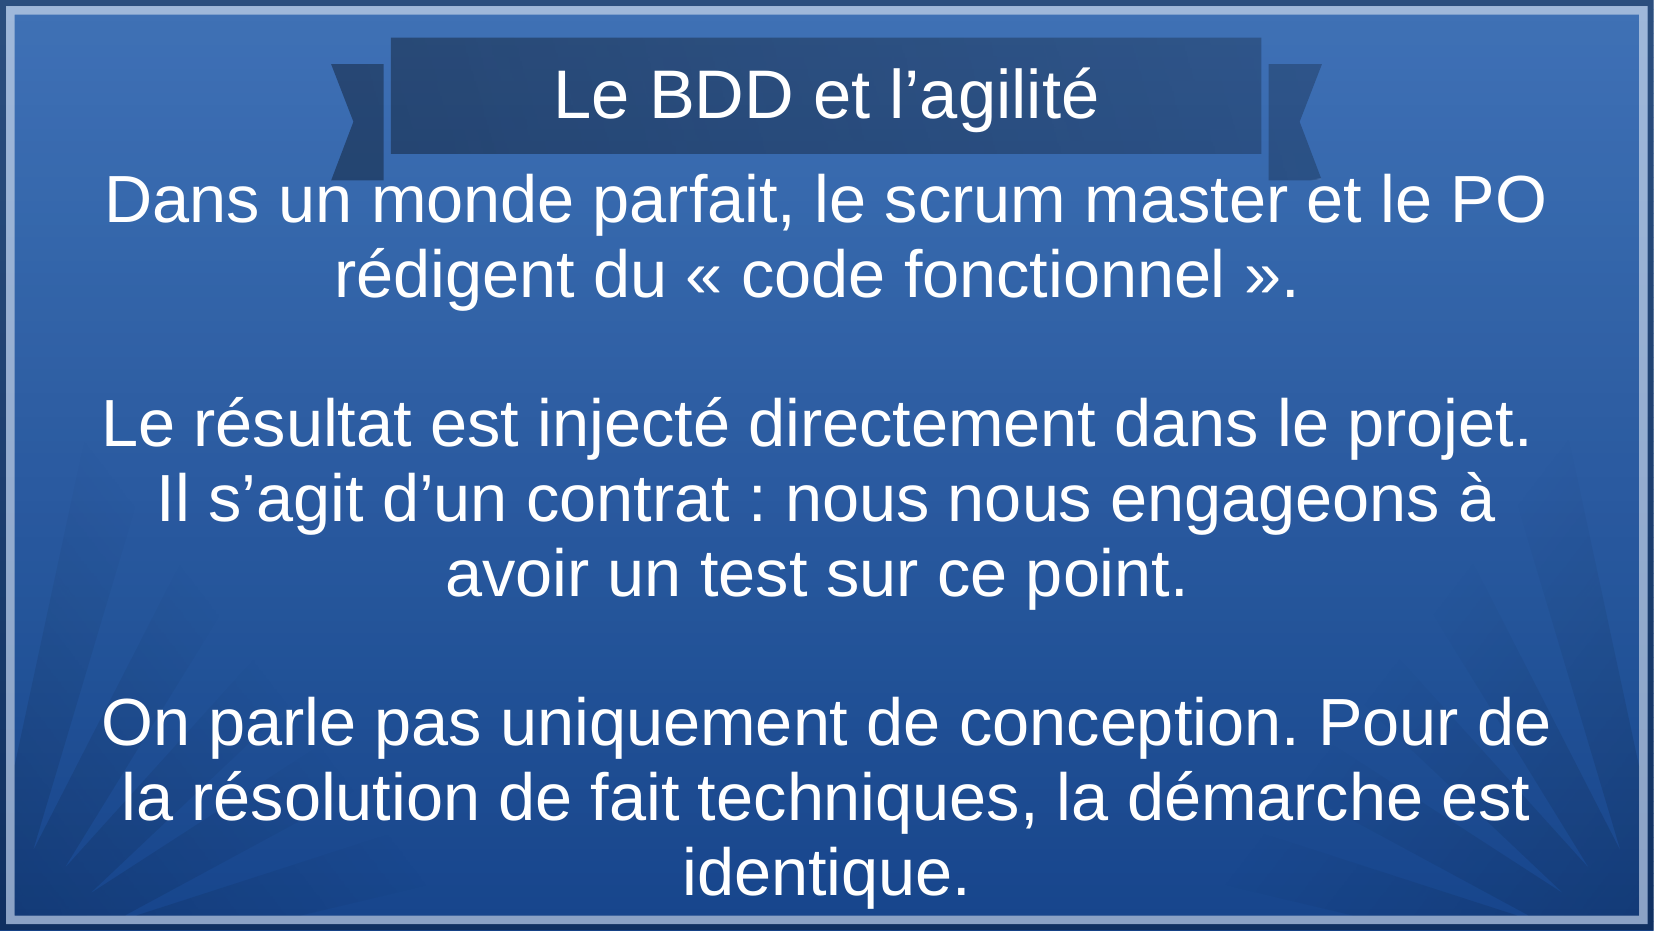

# Le BDD et l’agilité
Dans un monde parfait, le scrum master et le PO rédigent du « code fonctionnel ».
Le résultat est injecté directement dans le projet.
Il s’agit d’un contrat : nous nous engageons à avoir un test sur ce point.
On parle pas uniquement de conception. Pour de la résolution de fait techniques, la démarche est identique.